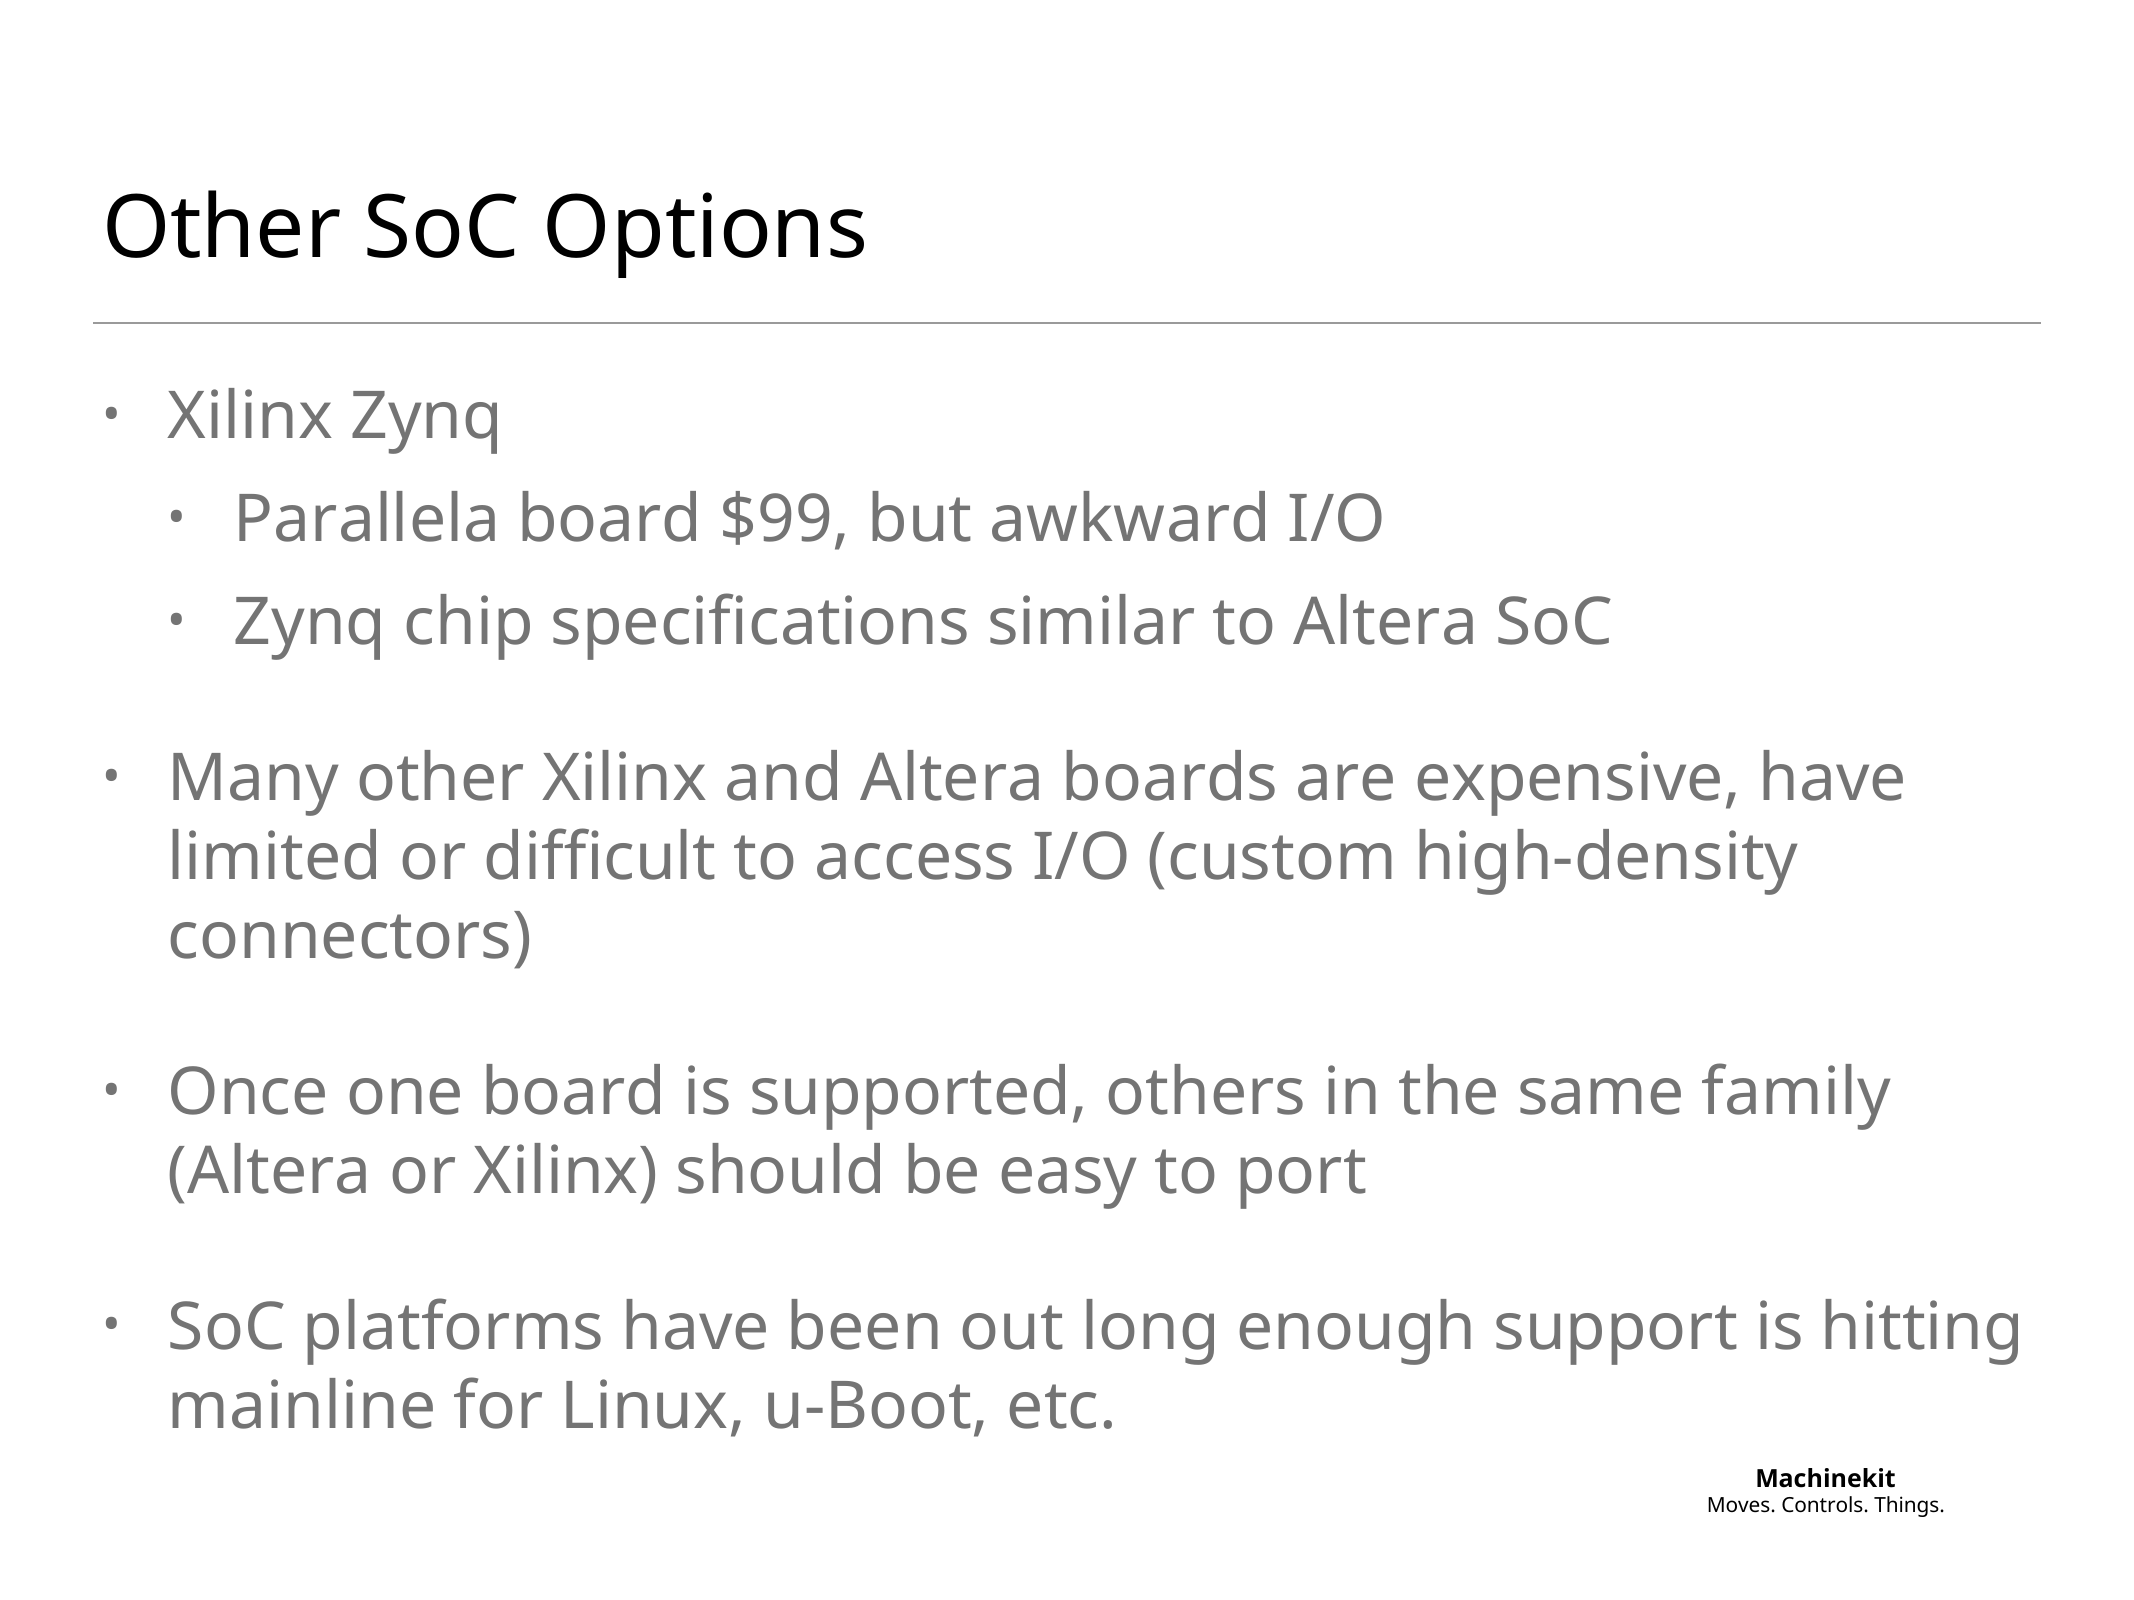

# Other SoC Options
Xilinx Zynq
Parallela board $99, but awkward I/O
Zynq chip specifications similar to Altera SoC
Many other Xilinx and Altera boards are expensive, have limited or difficult to access I/O (custom high-density connectors)
Once one board is supported, others in the same family (Altera or Xilinx) should be easy to port
SoC platforms have been out long enough support is hitting mainline for Linux, u-Boot, etc.